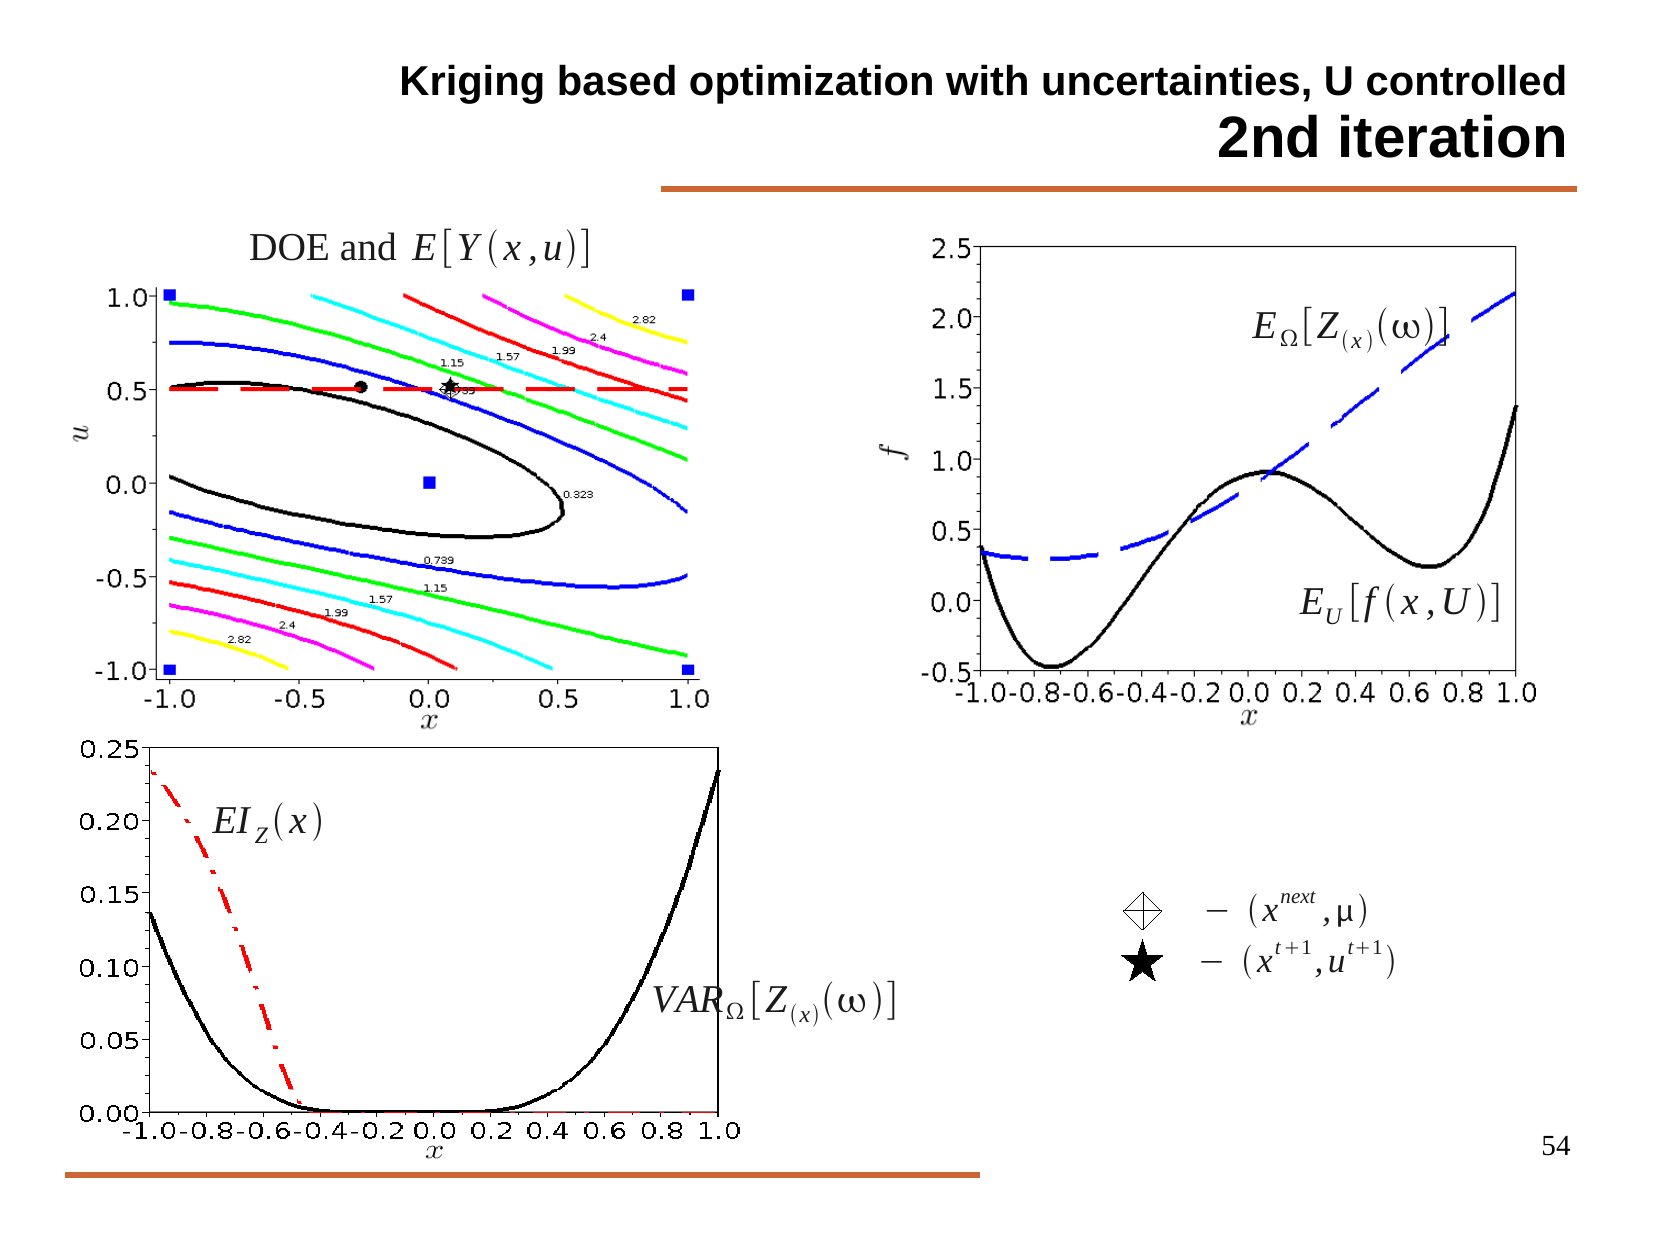

Kriging based optimization with uncertainties, U controlled
2nd iteration
54